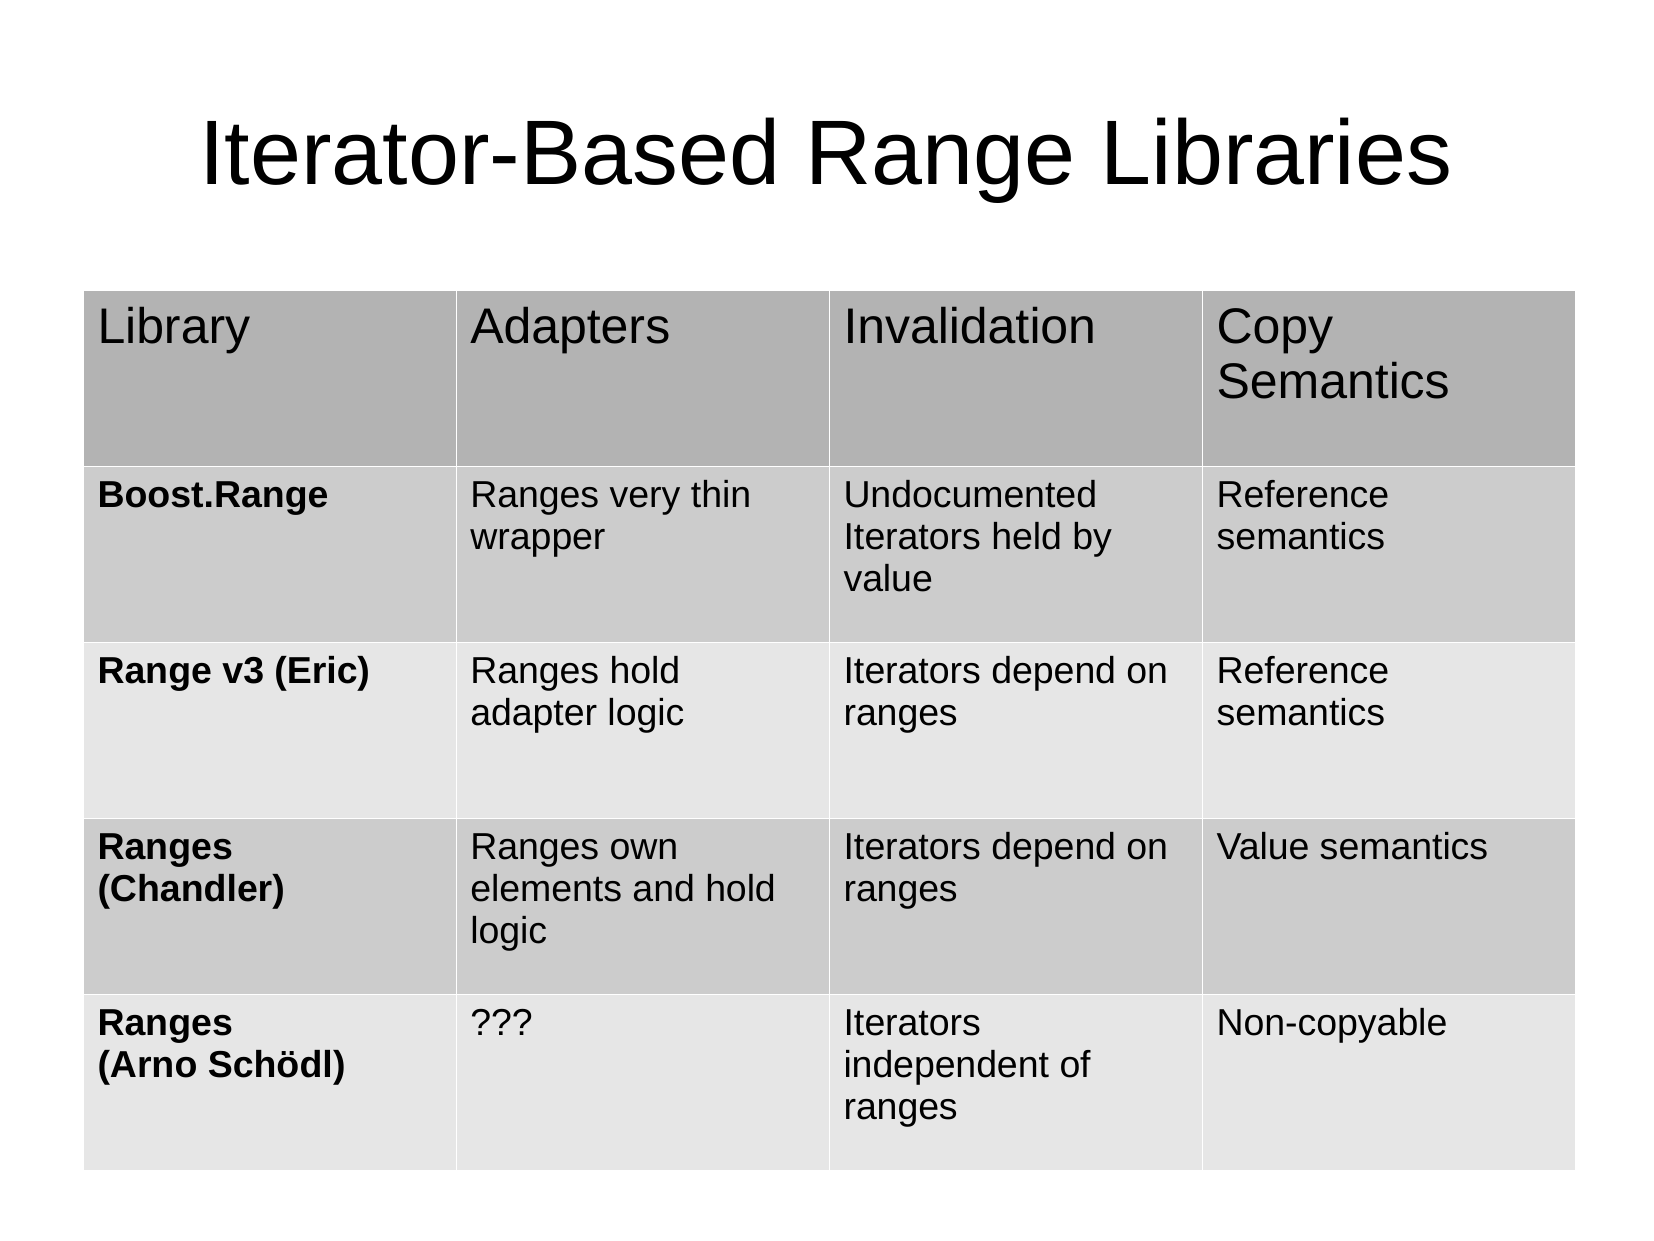

# Iterator-Based Range Libraries
| Library | Adapters | Invalidation | Copy Semantics |
| --- | --- | --- | --- |
| Boost.Range | Ranges very thin wrapper | Undocumented Iterators held by value | Reference semantics |
| Range v3 (Eric) | Ranges hold adapter logic | Iterators depend on ranges | Reference semantics |
| Ranges (Chandler) | Ranges own elements and hold logic | Iterators depend on ranges | Value semantics |
| Ranges (Arno Schödl) | ??? | Iterators independent of ranges | Non-copyable |